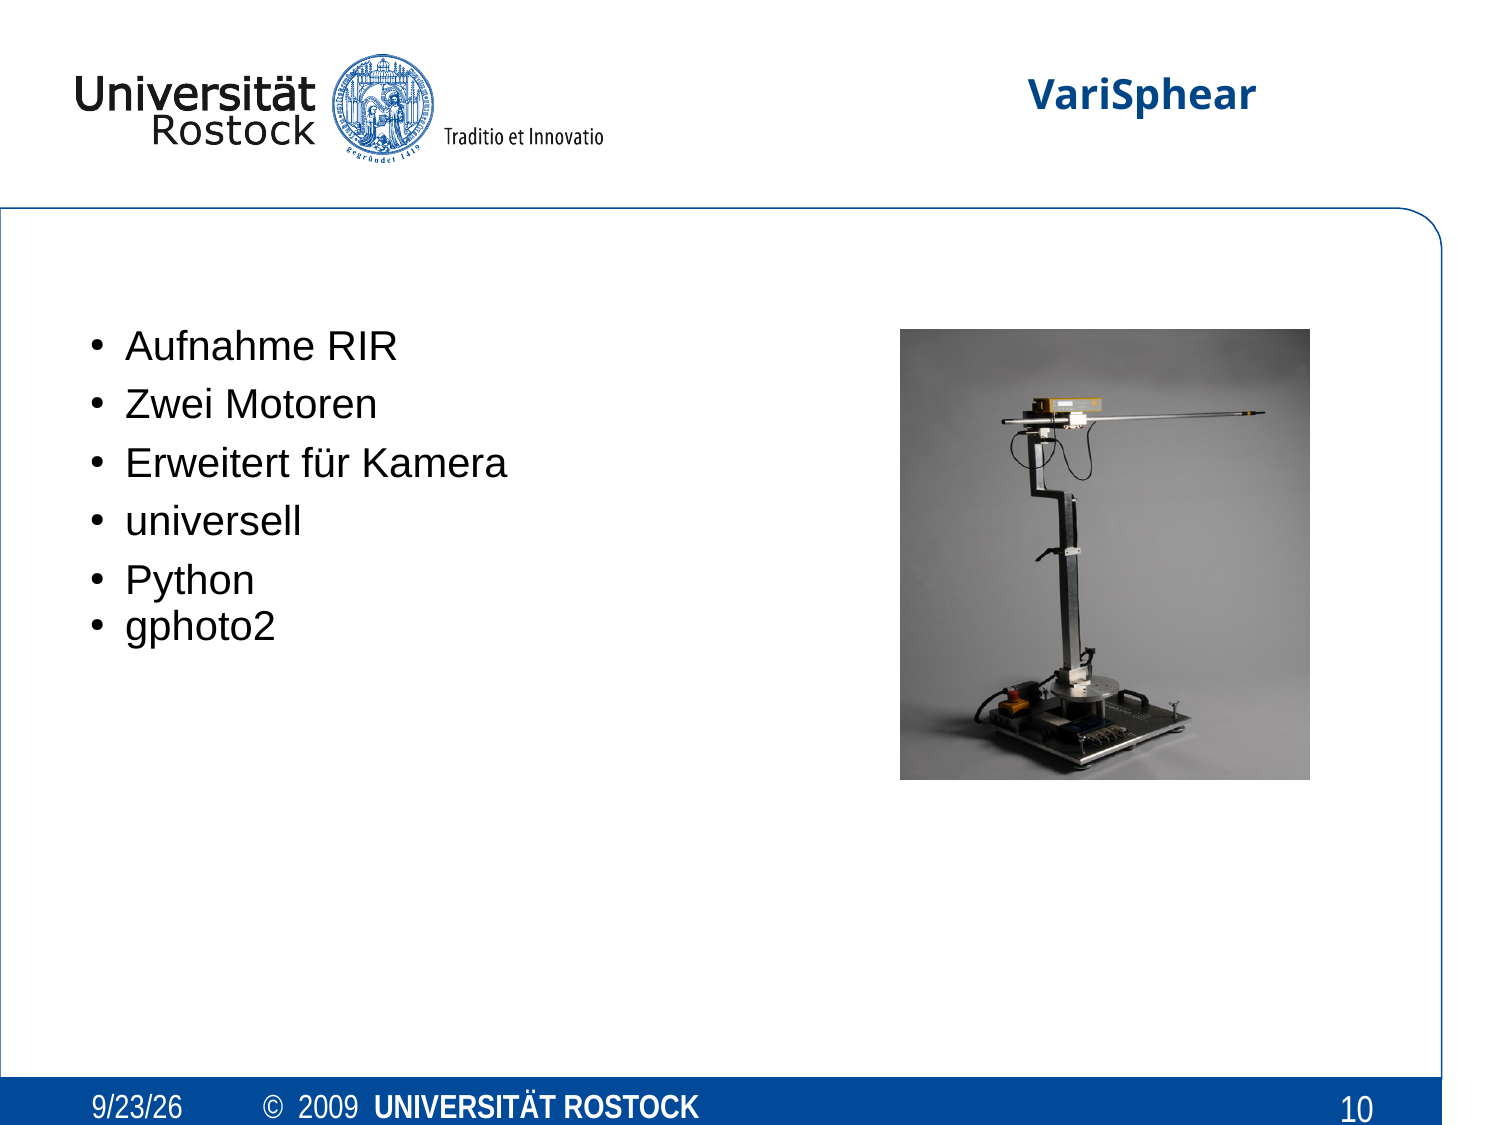

# VariSphear
Aufnahme RIR
Zwei Motoren
Erweitert für Kamera
universell
Python
gphoto2
 © 2009 UNIVERSITÄT ROSTOCK